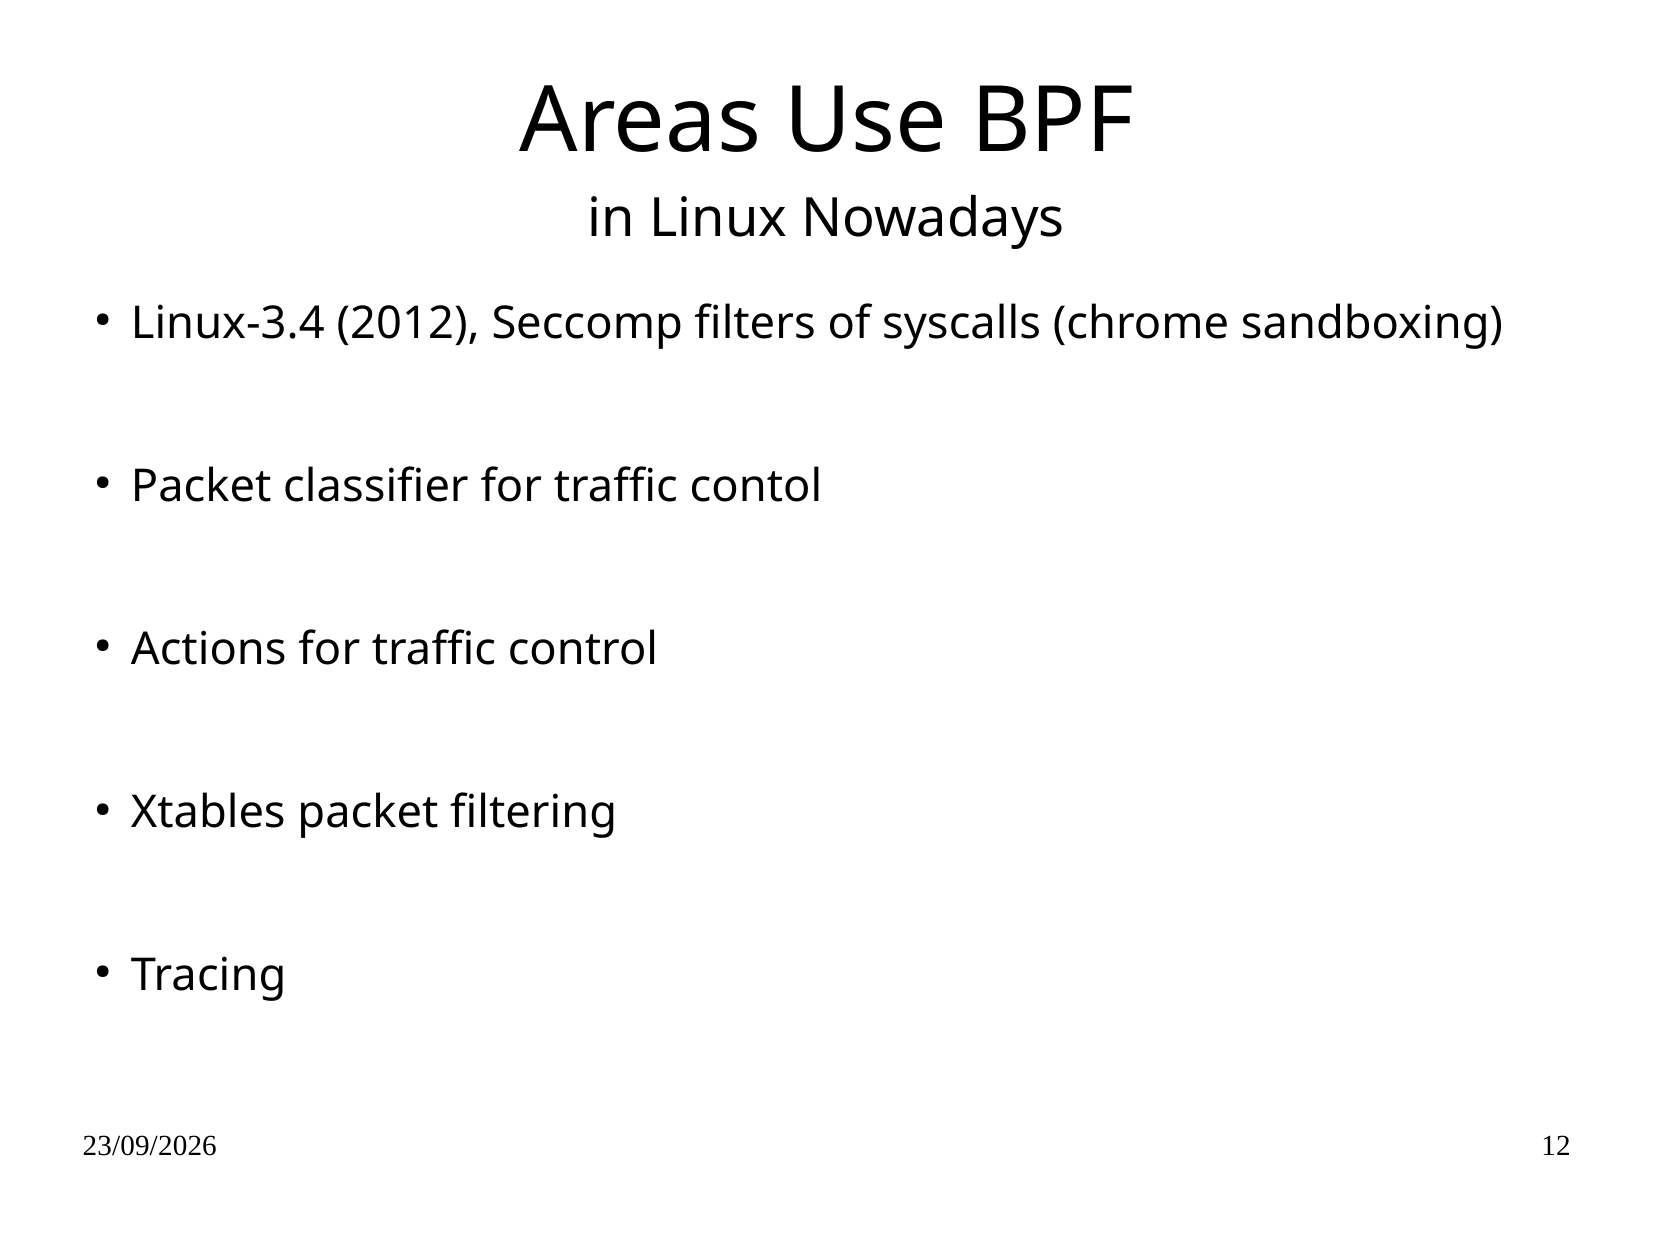

# Areas Use BPF in Linux Nowadays
Linux-3.4 (2012), Seccomp filters of syscalls (chrome sandboxing)
Packet classifier for traffic contol
Actions for traffic control
Xtables packet filtering
Tracing
12